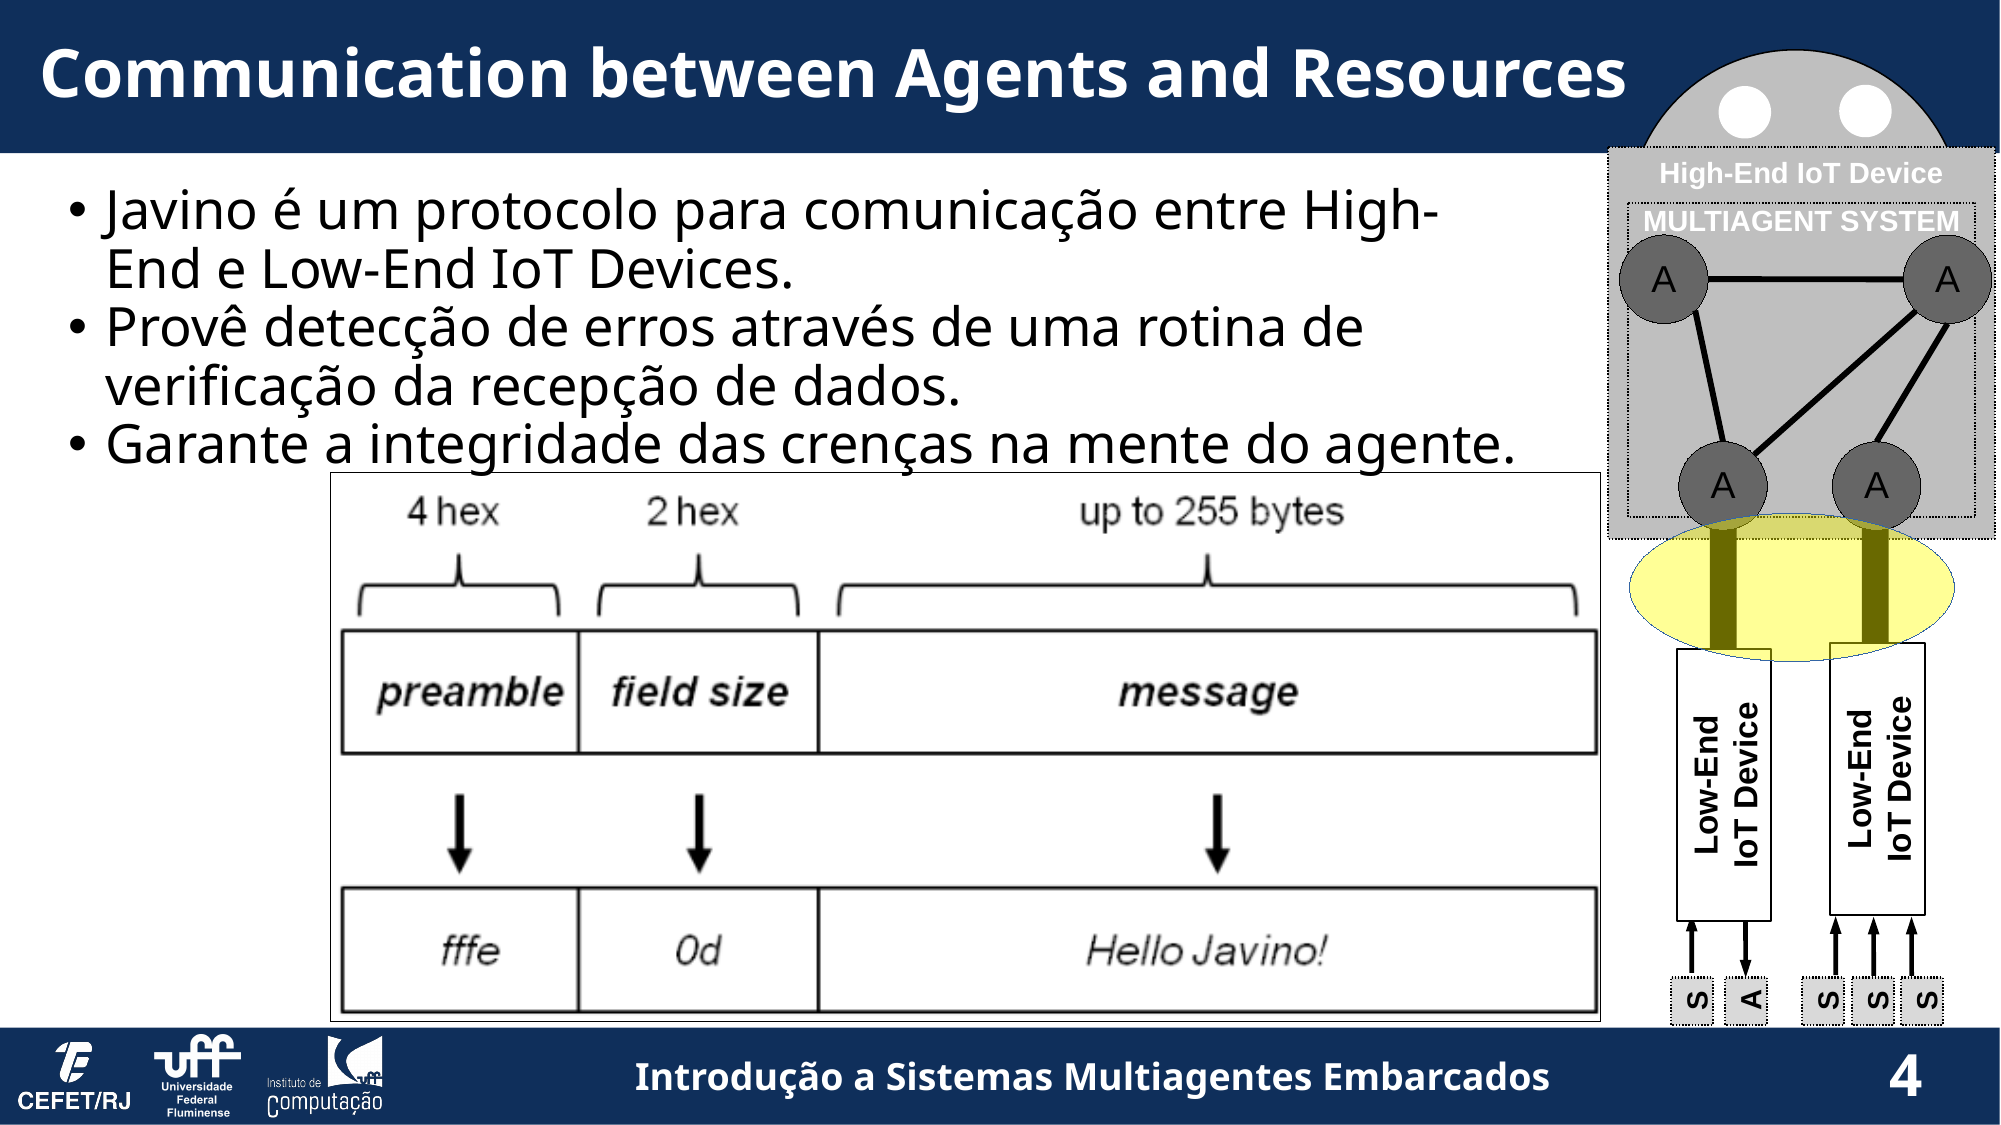

Communication between Agents and Resources
High-End IoT Device
Javino é um protocolo para comunicação entre High-End e Low-End IoT Devices.
Provê detecção de erros através de uma rotina de verificação da recepção de dados.
Garante a integridade das crenças na mente do agente.
MULTIAGENT SYSTEM
A
A
A
A
Low-End
IoT Device
Low-End
IoT Device
S
A
S
S
S